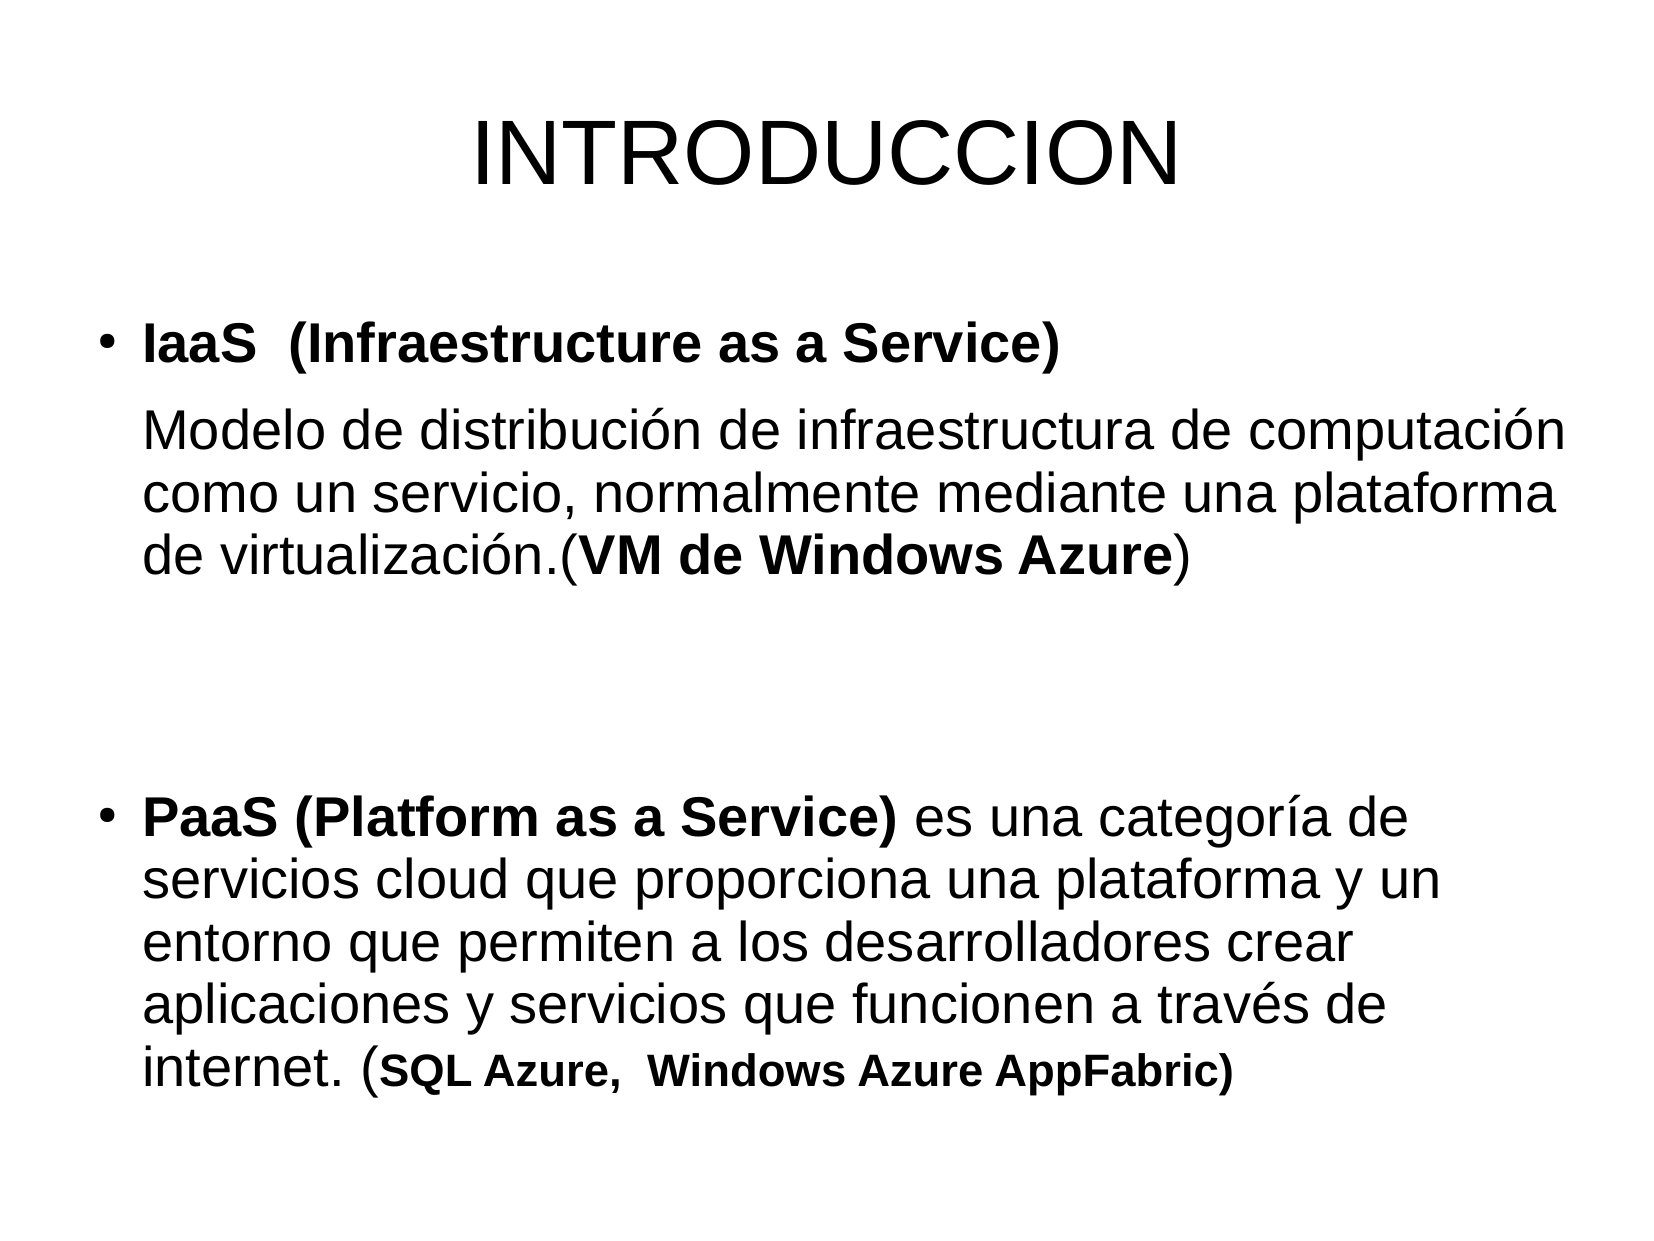

# INTRODUCCION
IaaS (Infraestructure as a Service)
Modelo de distribución de infraestructura de computación como un servicio, normalmente mediante una plataforma de virtualización.(VM de Windows Azure)
PaaS (Platform as a Service) es una categoría de servicios cloud que proporciona una plataforma y un entorno que permiten a los desarrolladores crear aplicaciones y servicios que funcionen a través de internet. (SQL Azure, Windows Azure AppFabric)